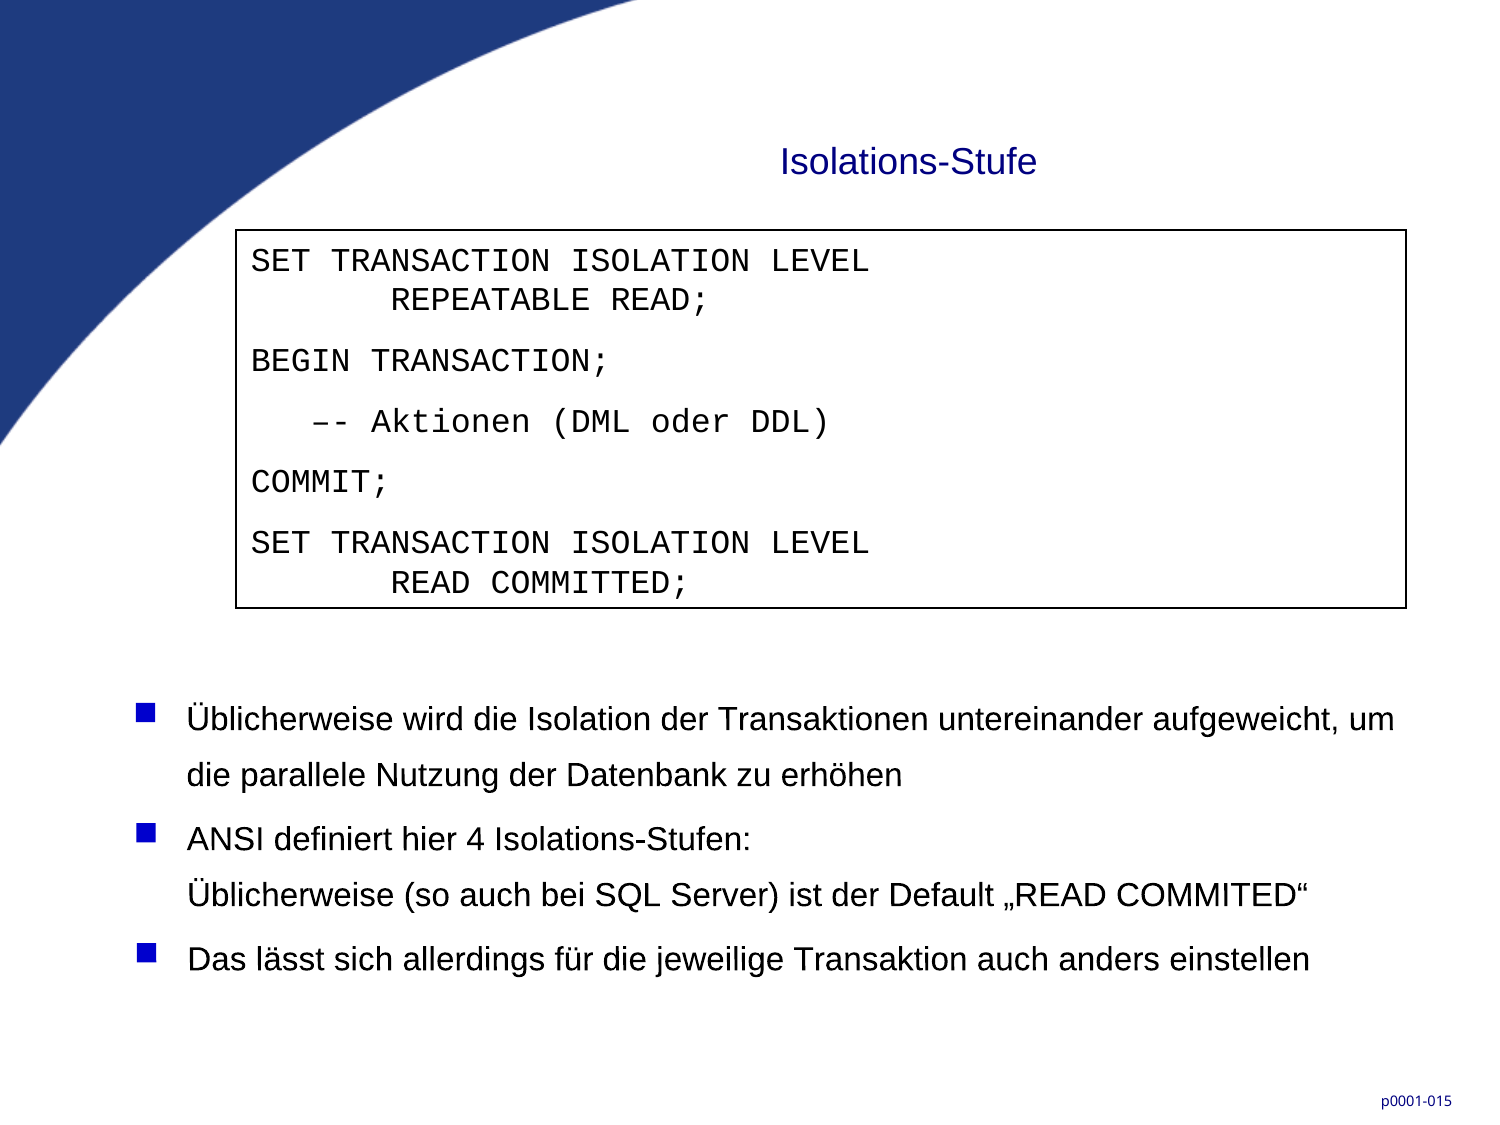

# Isolations-Stufe
SET TRANSACTION ISOLATION LEVEL
 REPEATABLE READ;
BEGIN TRANSACTION;
 –- Aktionen (DML oder DDL)
COMMIT;
SET TRANSACTION ISOLATION LEVEL
 READ COMMITTED;
Üblicherweise wird die Isolation der Transaktionen untereinander aufgeweicht, um die parallele Nutzung der Datenbank zu erhöhen
ANSI definiert hier 4 Isolations-Stufen:
Üblicherweise (so auch bei SQL Server) ist der Default „READ COMMITED“
Das lässt sich allerdings für die jeweilige Transaktion auch anders einstellen